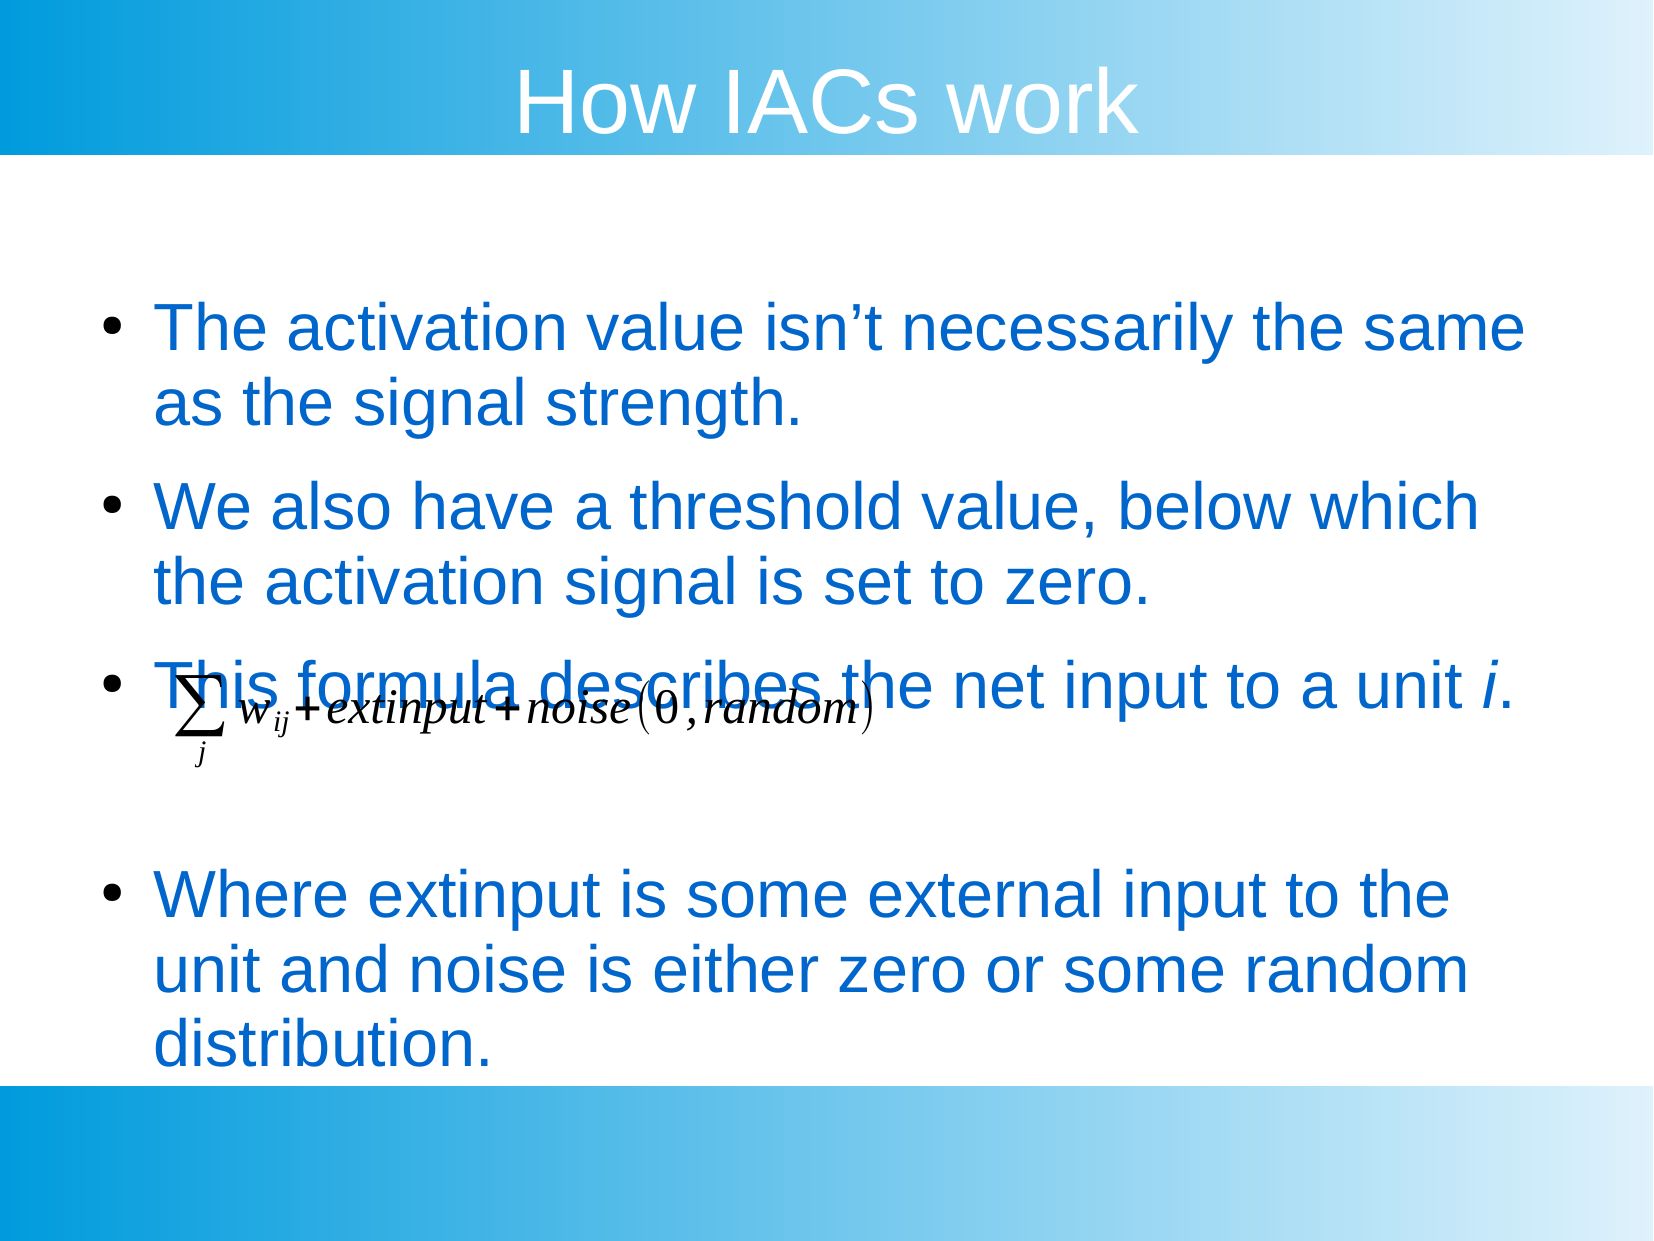

# How IACs work
The activation value isn’t necessarily the same as the signal strength.
We also have a threshold value, below which the activation signal is set to zero.
This formula describes the net input to a unit i.
Where extinput is some external input to the unit and noise is either zero or some random distribution.